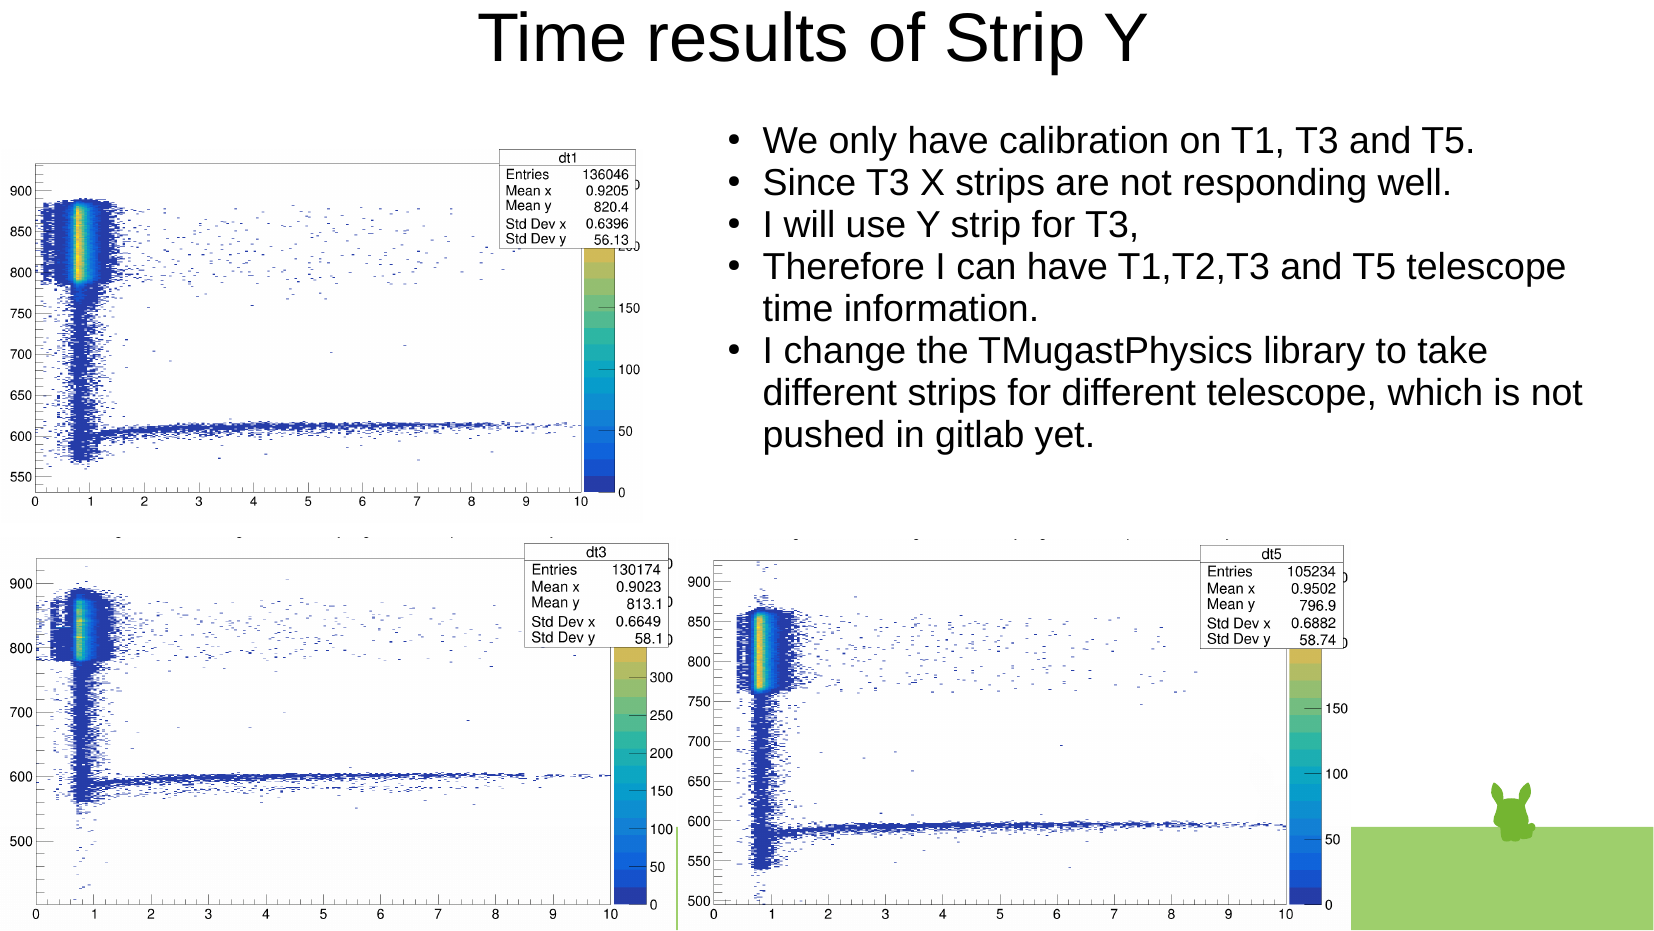

# Time results of Strip Y
We only have calibration on T1, T3 and T5.
Since T3 X strips are not responding well.
I will use Y strip for T3,
Therefore I can have T1,T2,T3 and T5 telescope time information.
I change the TMugastPhysics library to take different strips for different telescope, which is not pushed in gitlab yet.